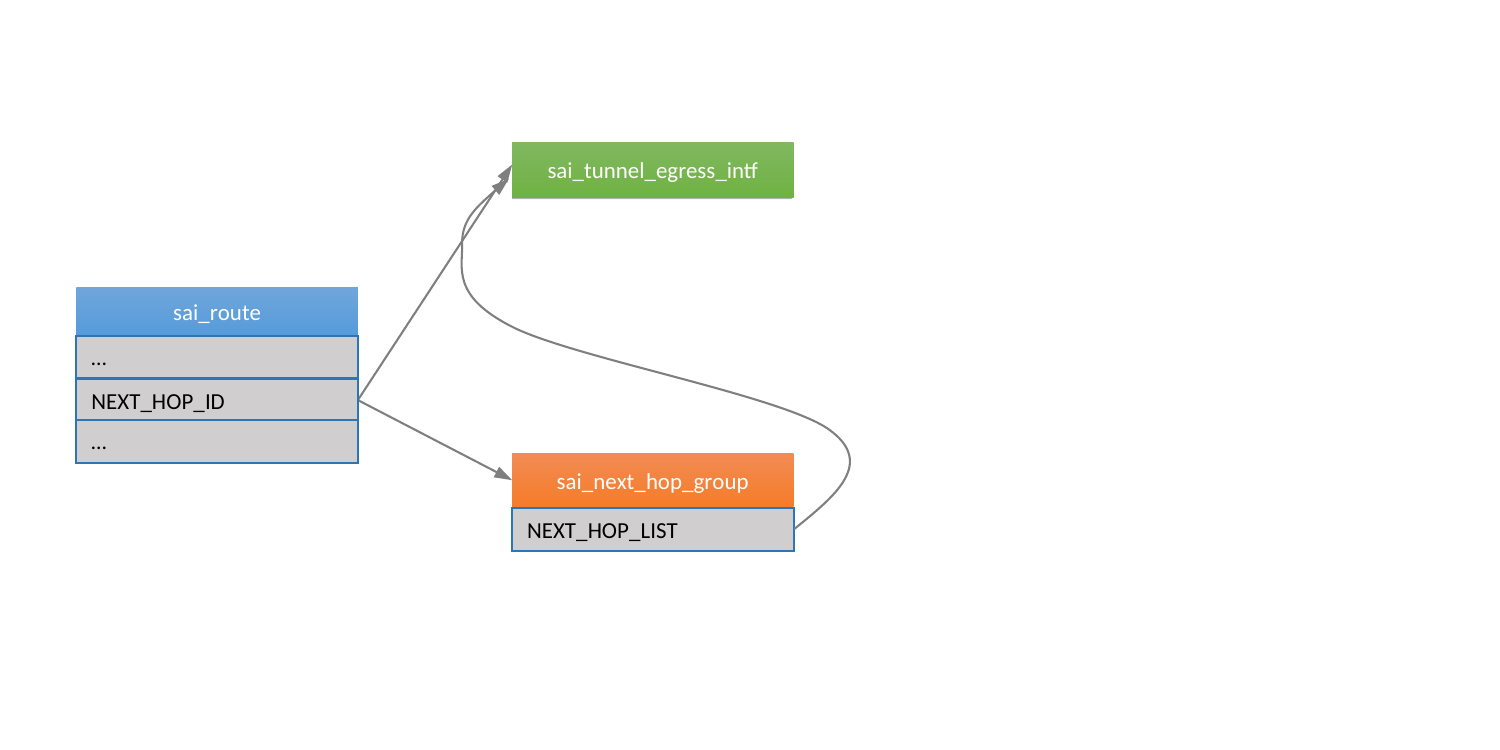

sai_tunnel_egress_intf
sai_route
…
NEXT_HOP_ID
…
sai_next_hop_group
NEXT_HOP_LIST